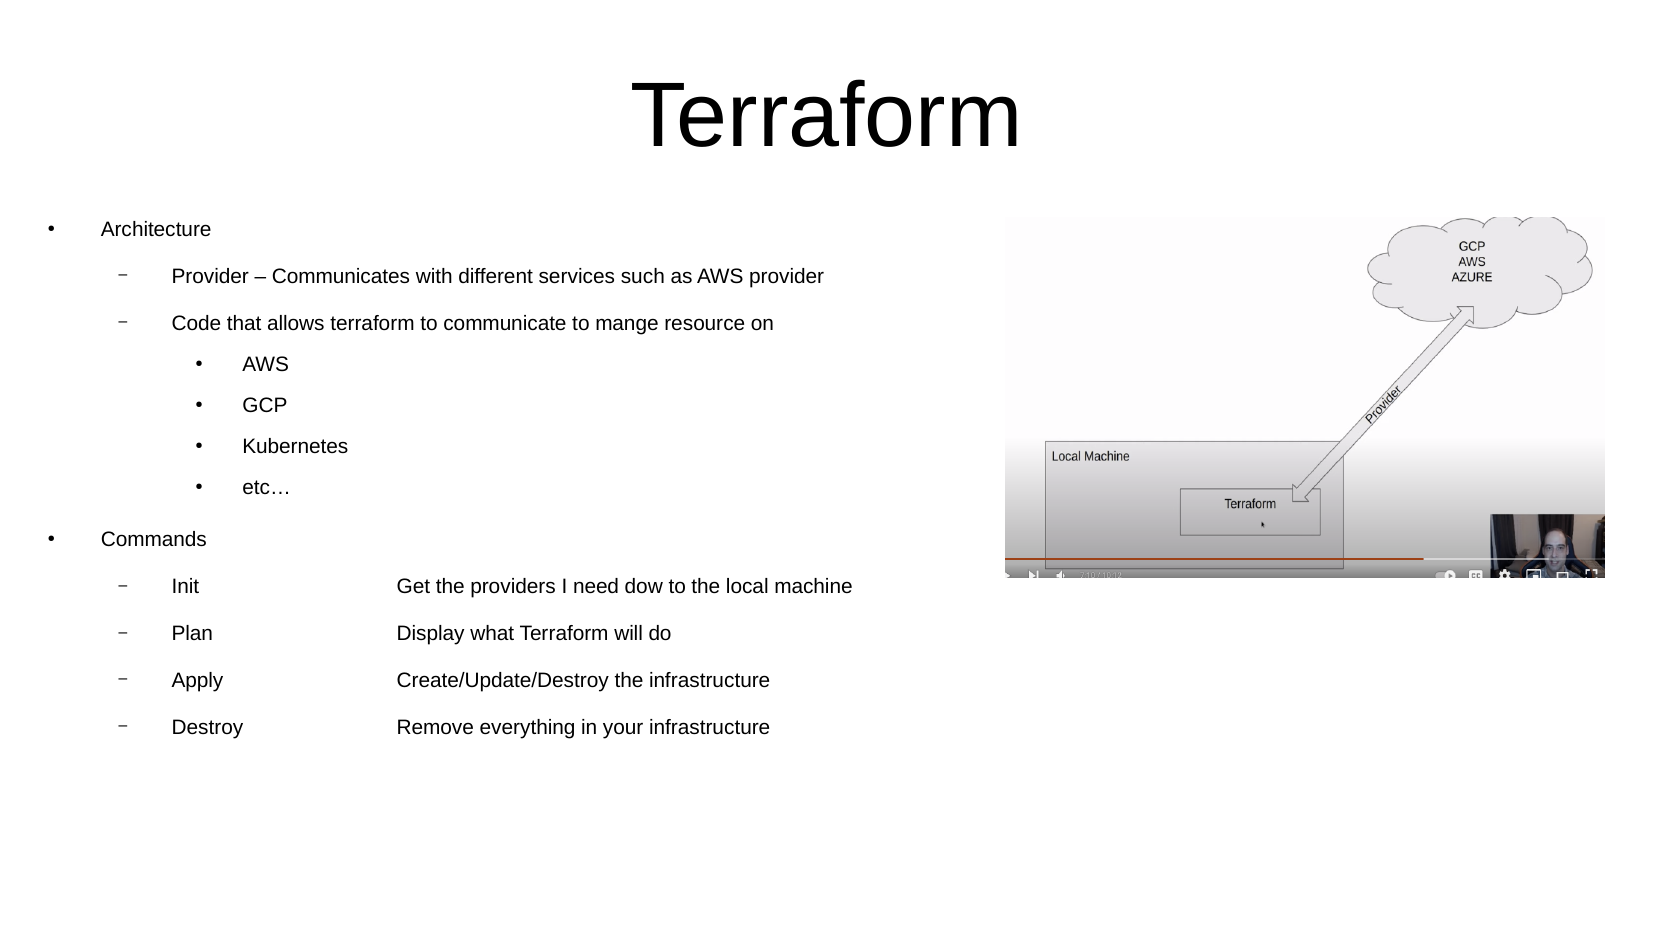

# Terraform
Architecture
Provider – Communicates with different services such as AWS provider
Code that allows terraform to communicate to mange resource on
AWS
GCP
Kubernetes
etc…
Commands
Init 			Get the providers I need dow to the local machine
Plan			Display what Terraform will do
Apply			Create/Update/Destroy the infrastructure
Destroy			Remove everything in your infrastructure